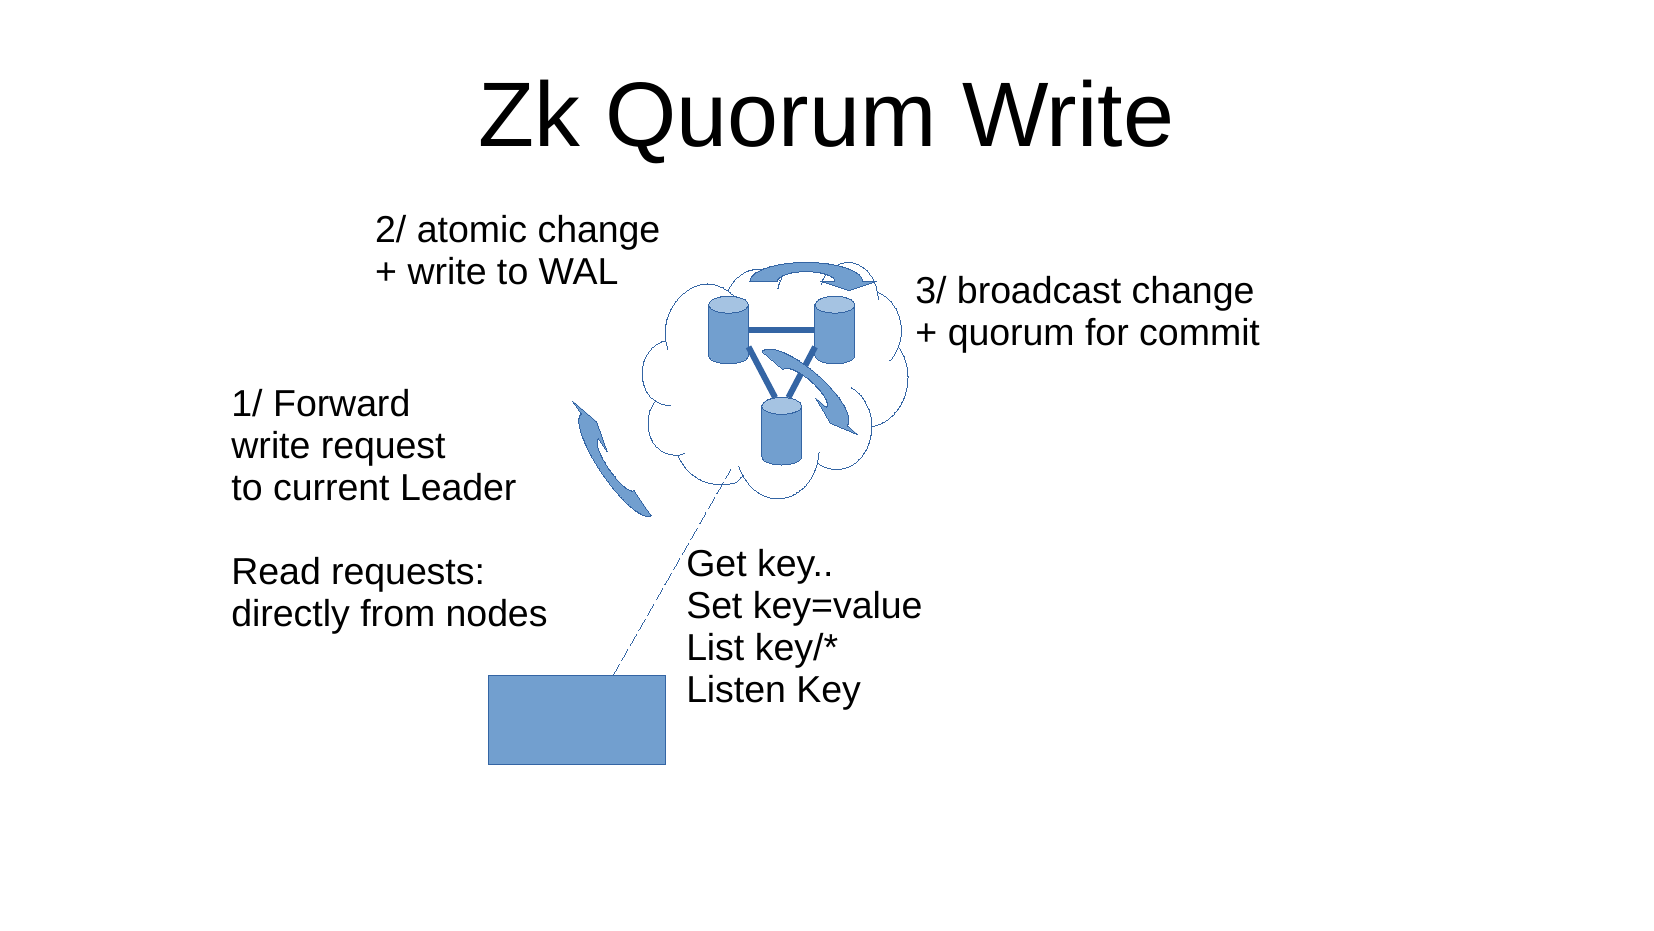

# Zk Quorum Write
2/ atomic change
+ write to WAL
3/ broadcast change
+ quorum for commit
1/ Forward
write request
to current Leader
Read requests:
directly from nodes
Get key..
Set key=value
List key/*
Listen Key